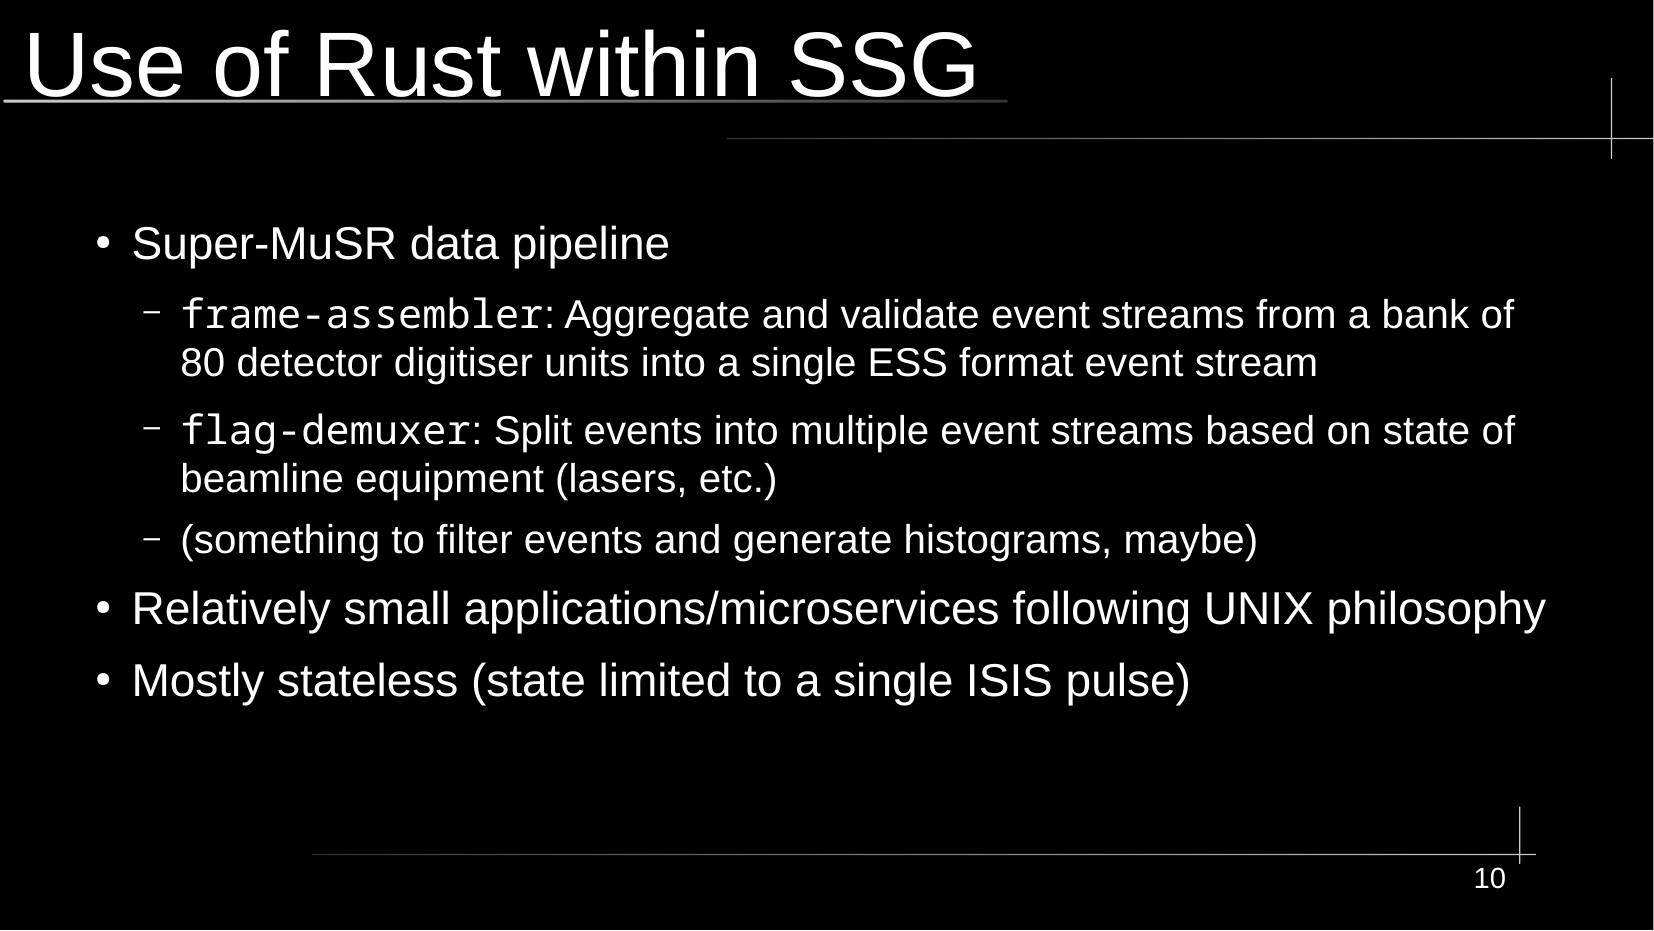

# Use of Rust within SSG
Super-MuSR data pipeline
frame-assembler: Aggregate and validate event streams from a bank of 80 detector digitiser units into a single ESS format event stream
flag-demuxer: Split events into multiple event streams based on state of beamline equipment (lasers, etc.)
(something to filter events and generate histograms, maybe)
Relatively small applications/microservices following UNIX philosophy
Mostly stateless (state limited to a single ISIS pulse)
10